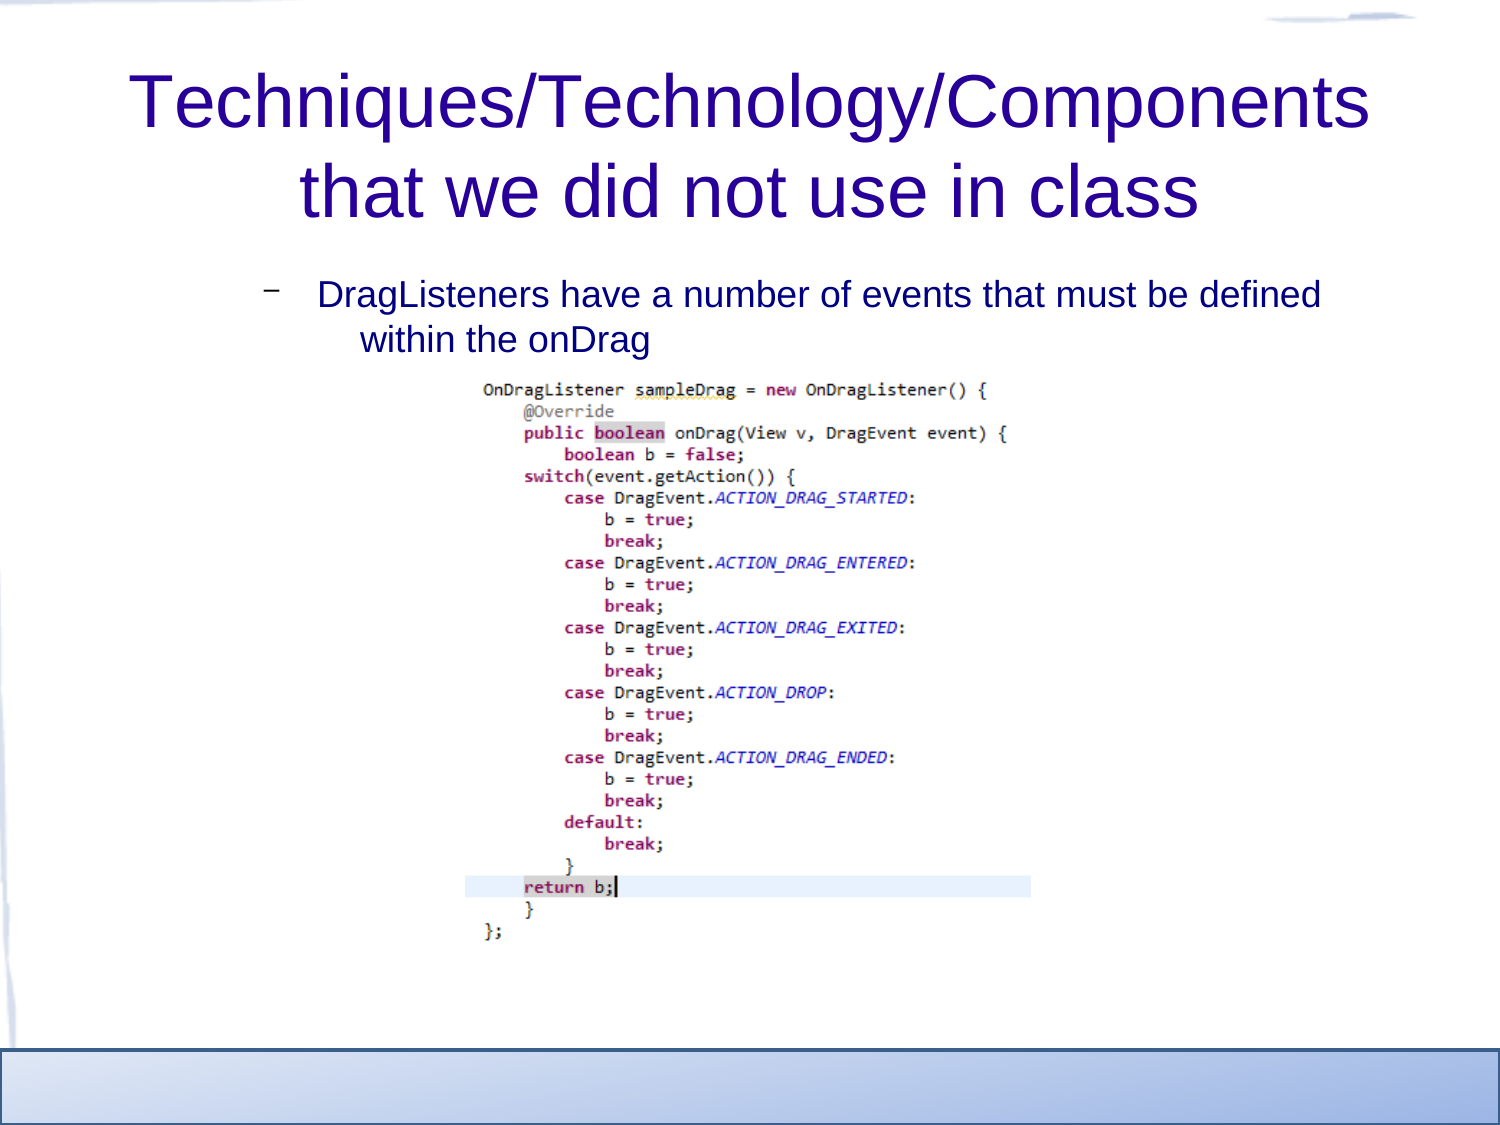

Techniques/Technology/Components that we did not use in class
# DragListeners have a number of events that must be defined within the onDrag